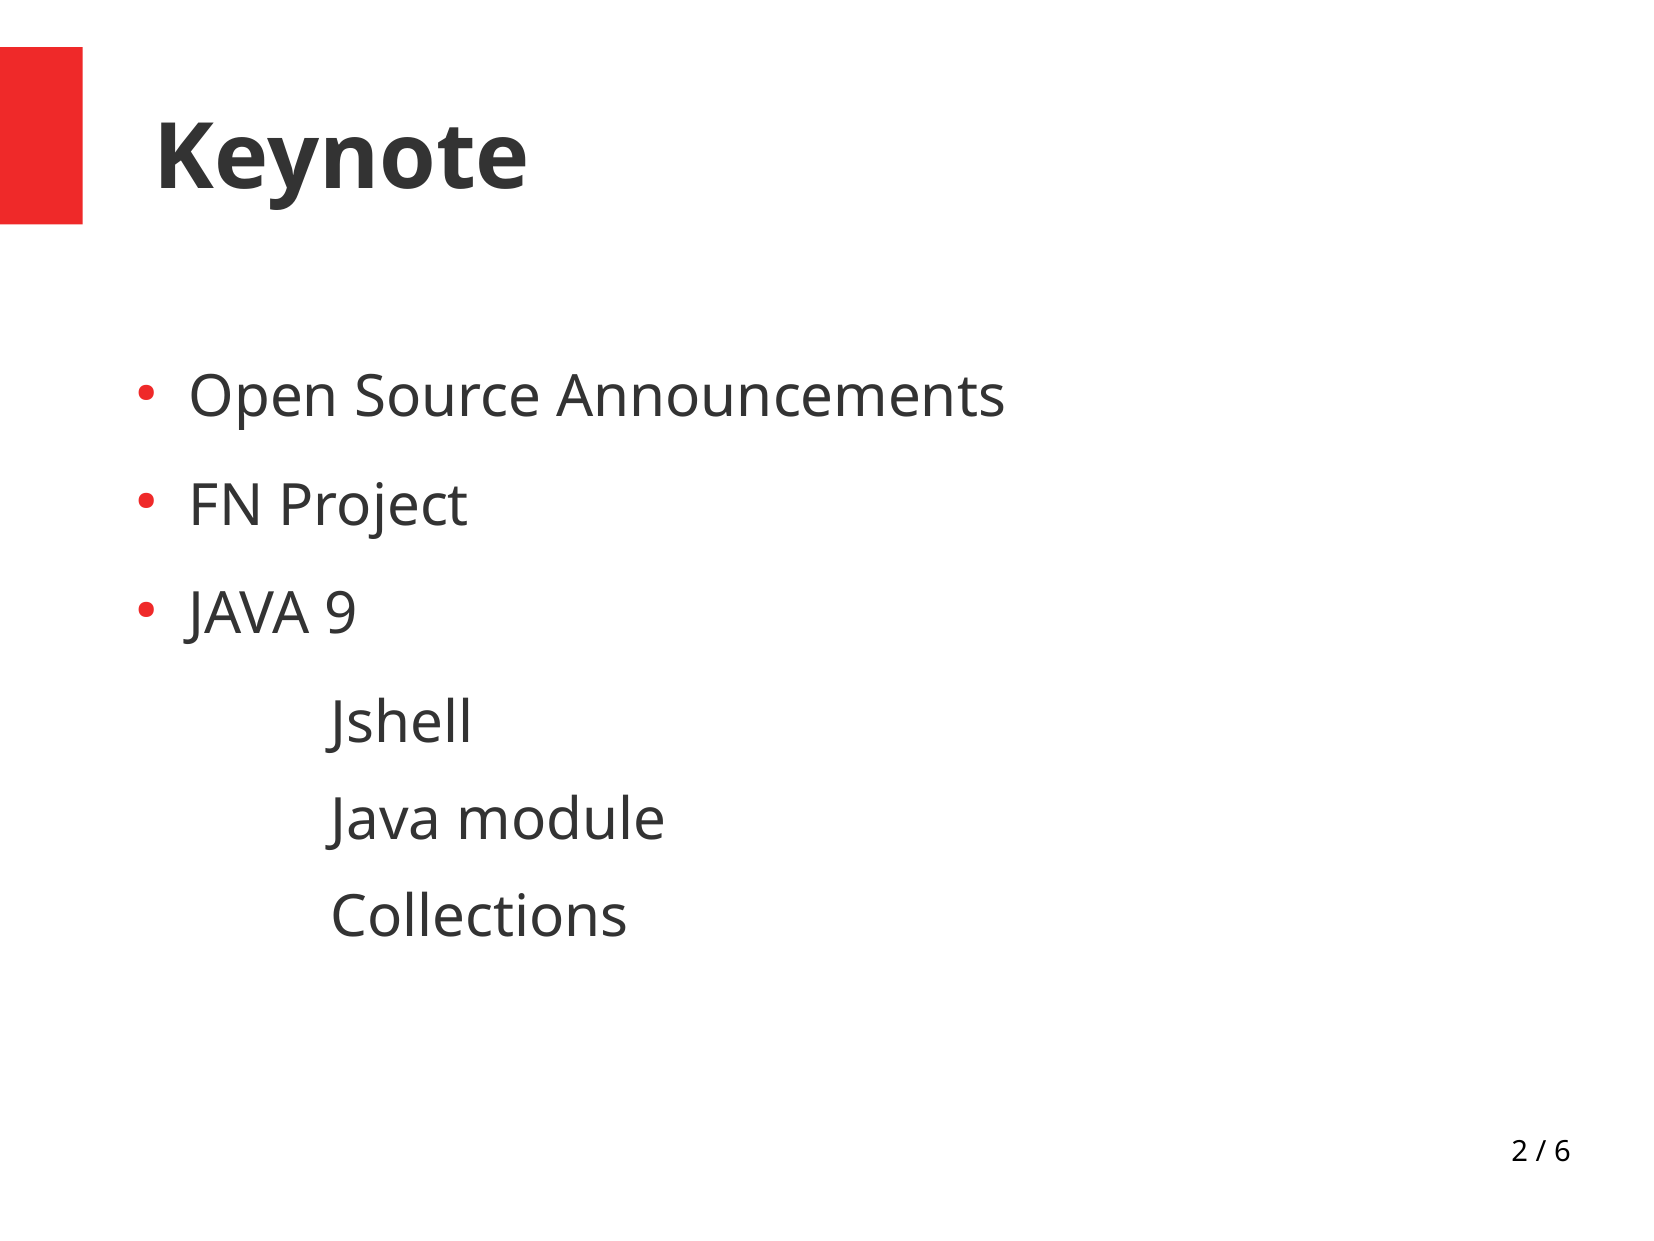

# Keynote
Open Source Announcements
FN Project
JAVA 9
Jshell
Java module
Collections
2